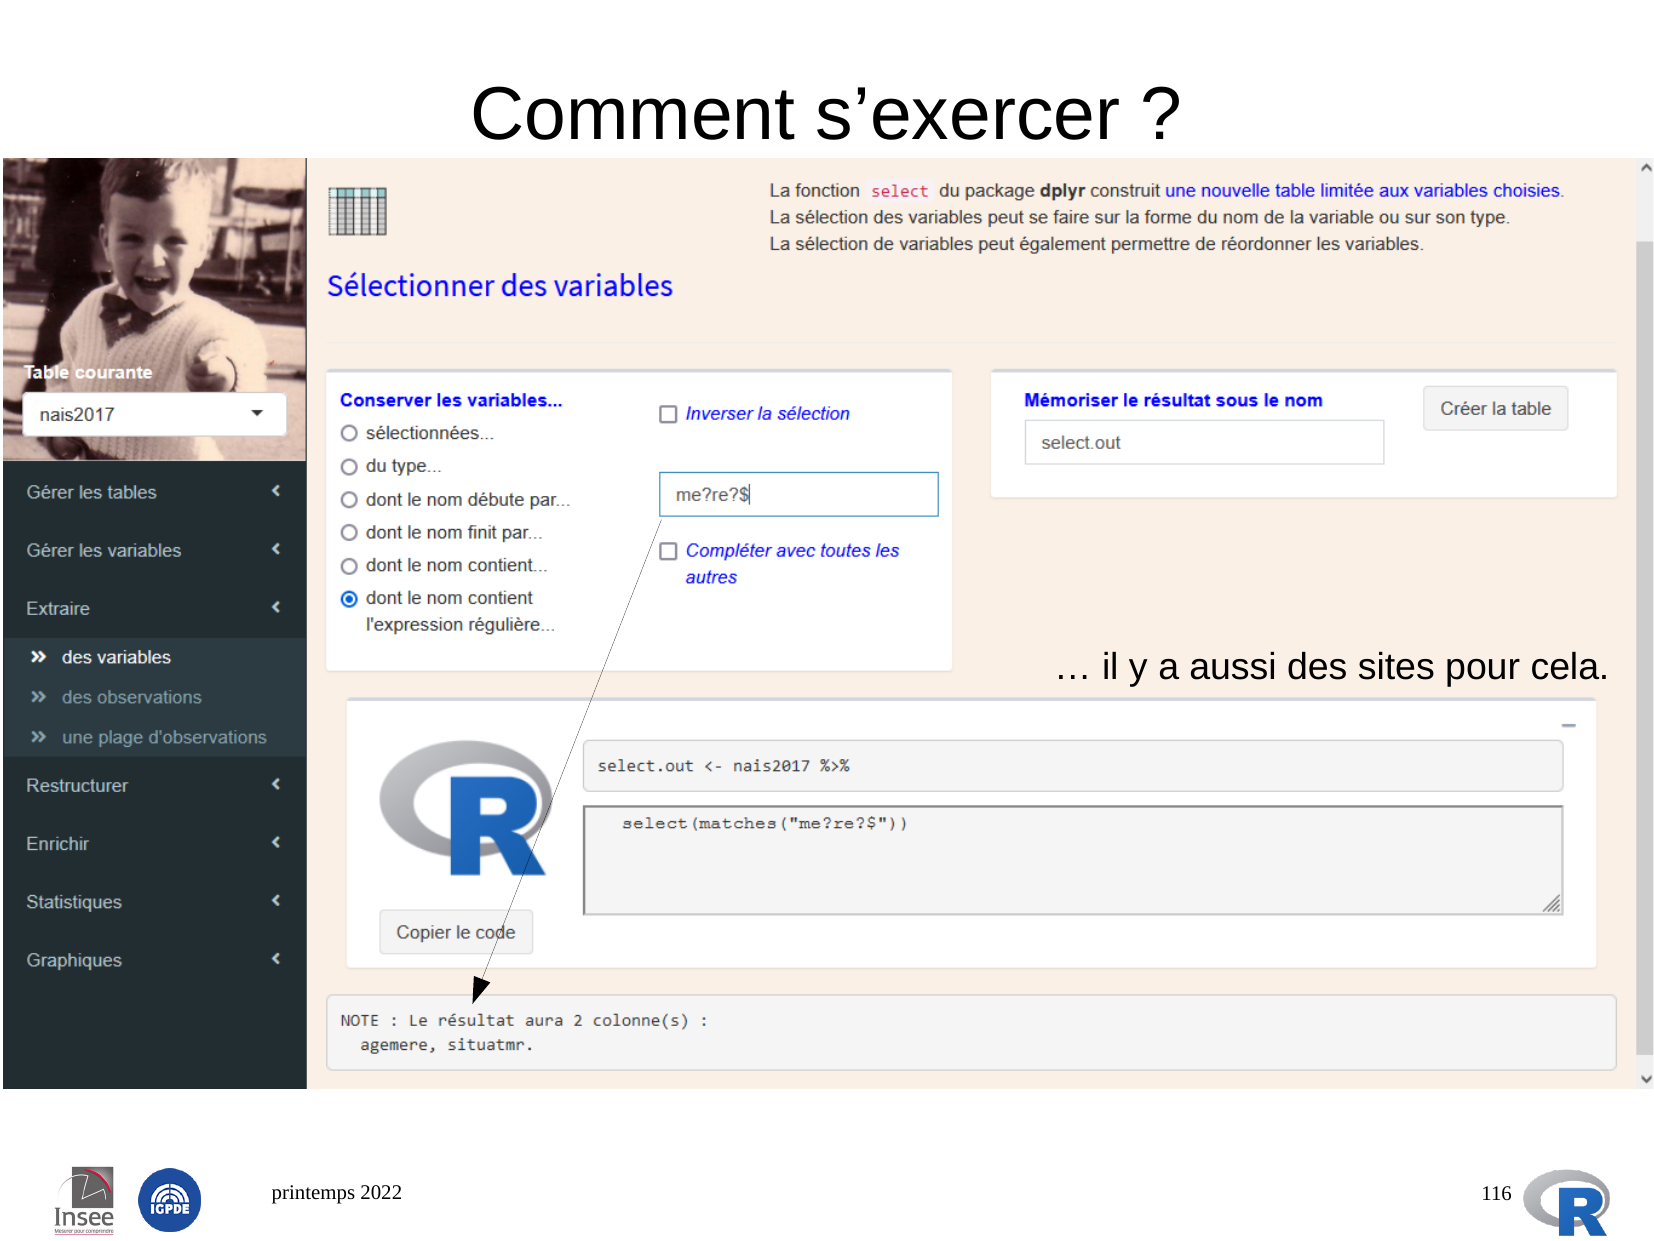

# Comment s’exercer ?
… il y a aussi des sites pour cela.
printemps 2022
116